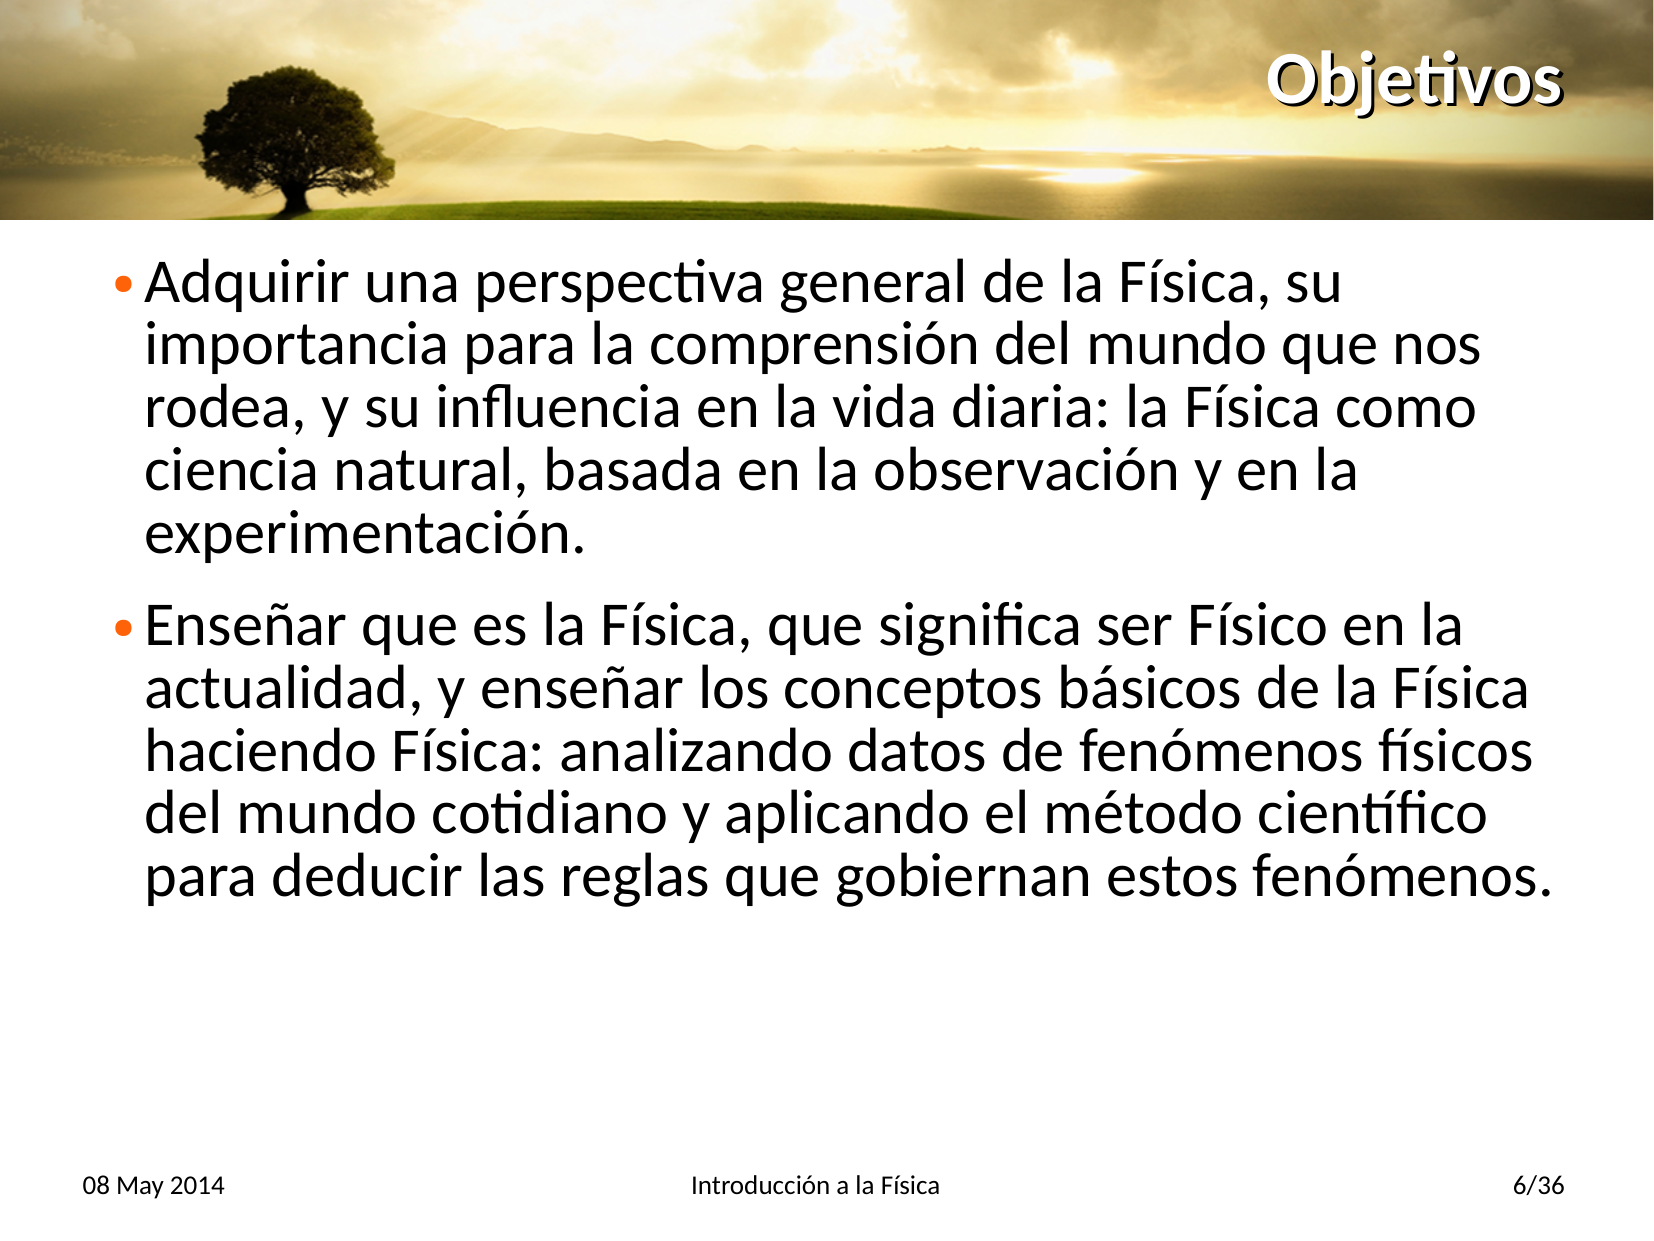

# Objetivos
Adquirir una perspectiva general de la Física, su importancia para la comprensión del mundo que nos rodea, y su influencia en la vida diaria: la Física como ciencia natural, basada en la observación y en la experimentación.
Enseñar que es la Física, que significa ser Físico en la actualidad, y enseñar los conceptos básicos de la Física haciendo Física: analizando datos de fenómenos físicos del mundo cotidiano y aplicando el método científico para deducir las reglas que gobiernan estos fenómenos.
08 May 2014
Introducción a la Física
6